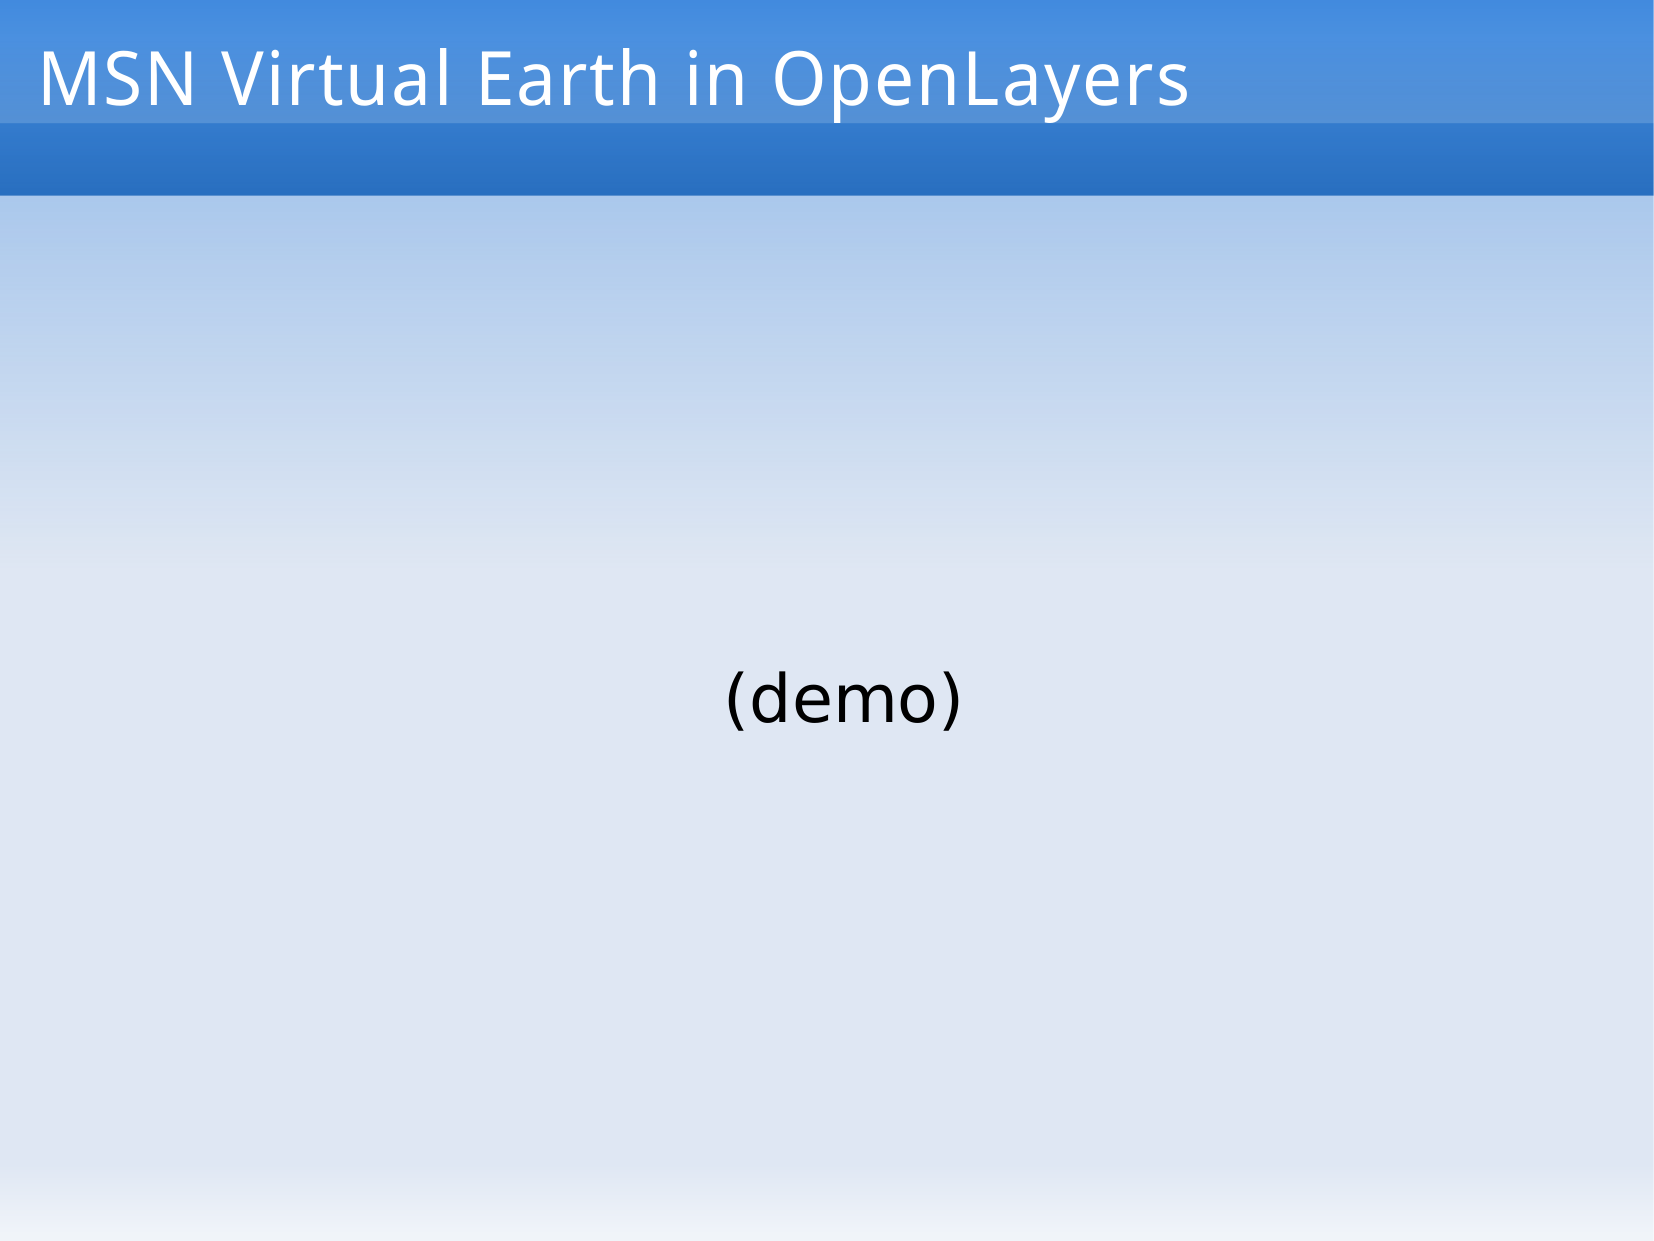

# MSN Virtual Earth in OpenLayers
(demo)